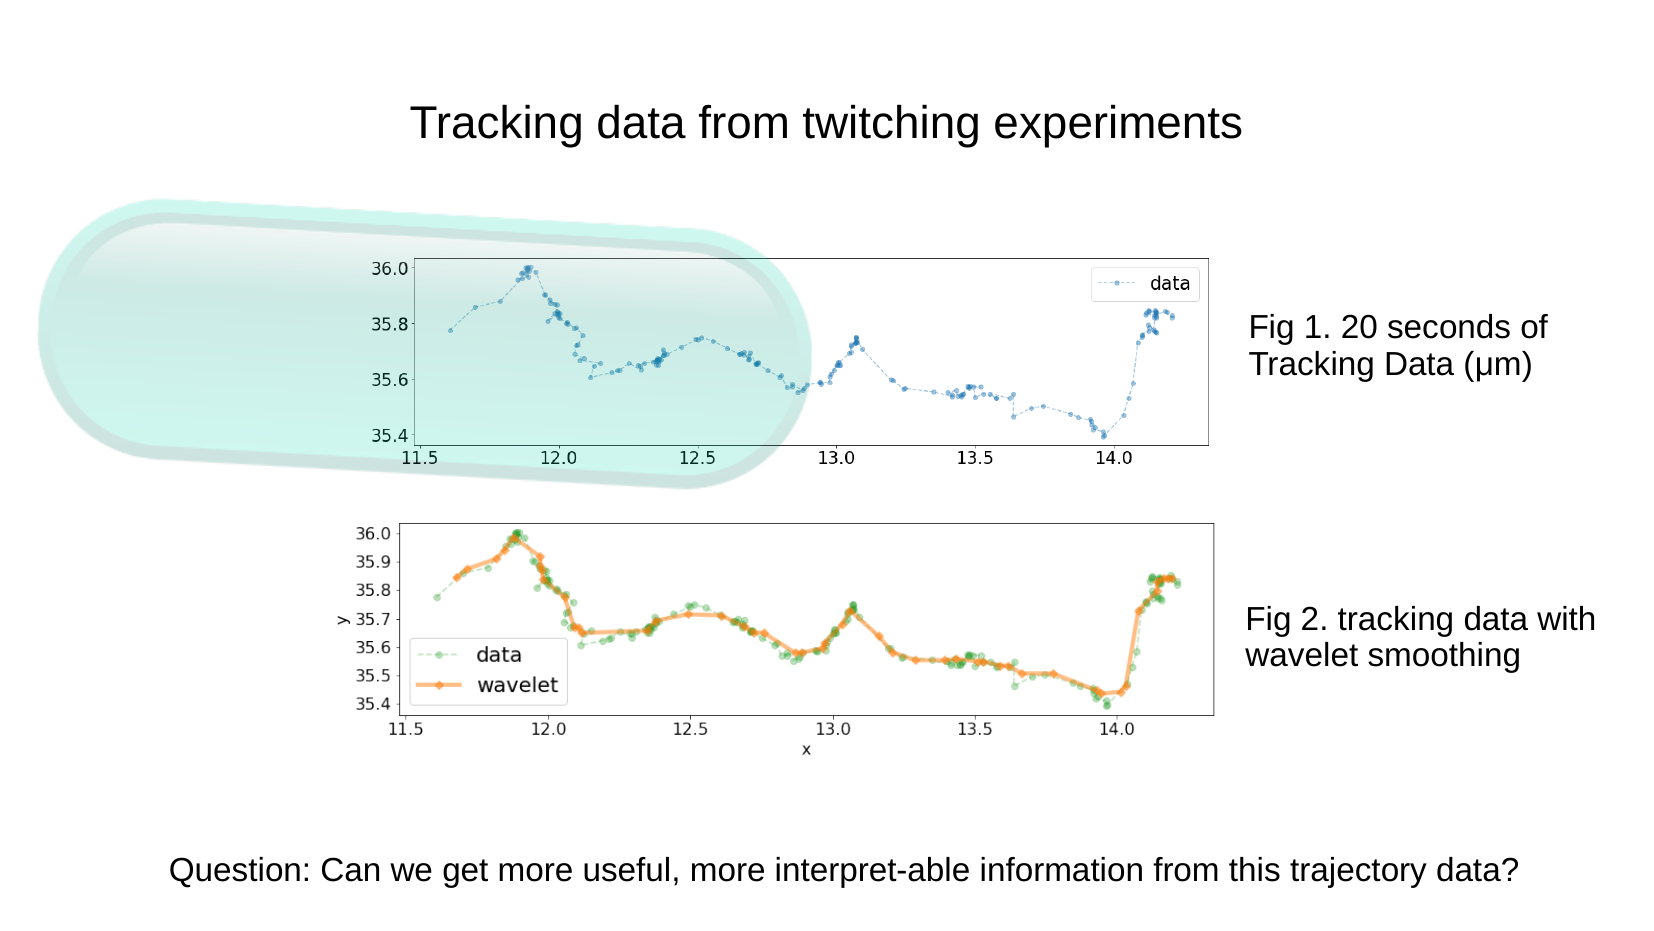

# Tracking data from twitching experiments
Fig 1. 20 seconds of Tracking Data (μm)
Fig 2. tracking data with wavelet smoothing
Question: Can we get more useful, more interpret-able information from this trajectory data?